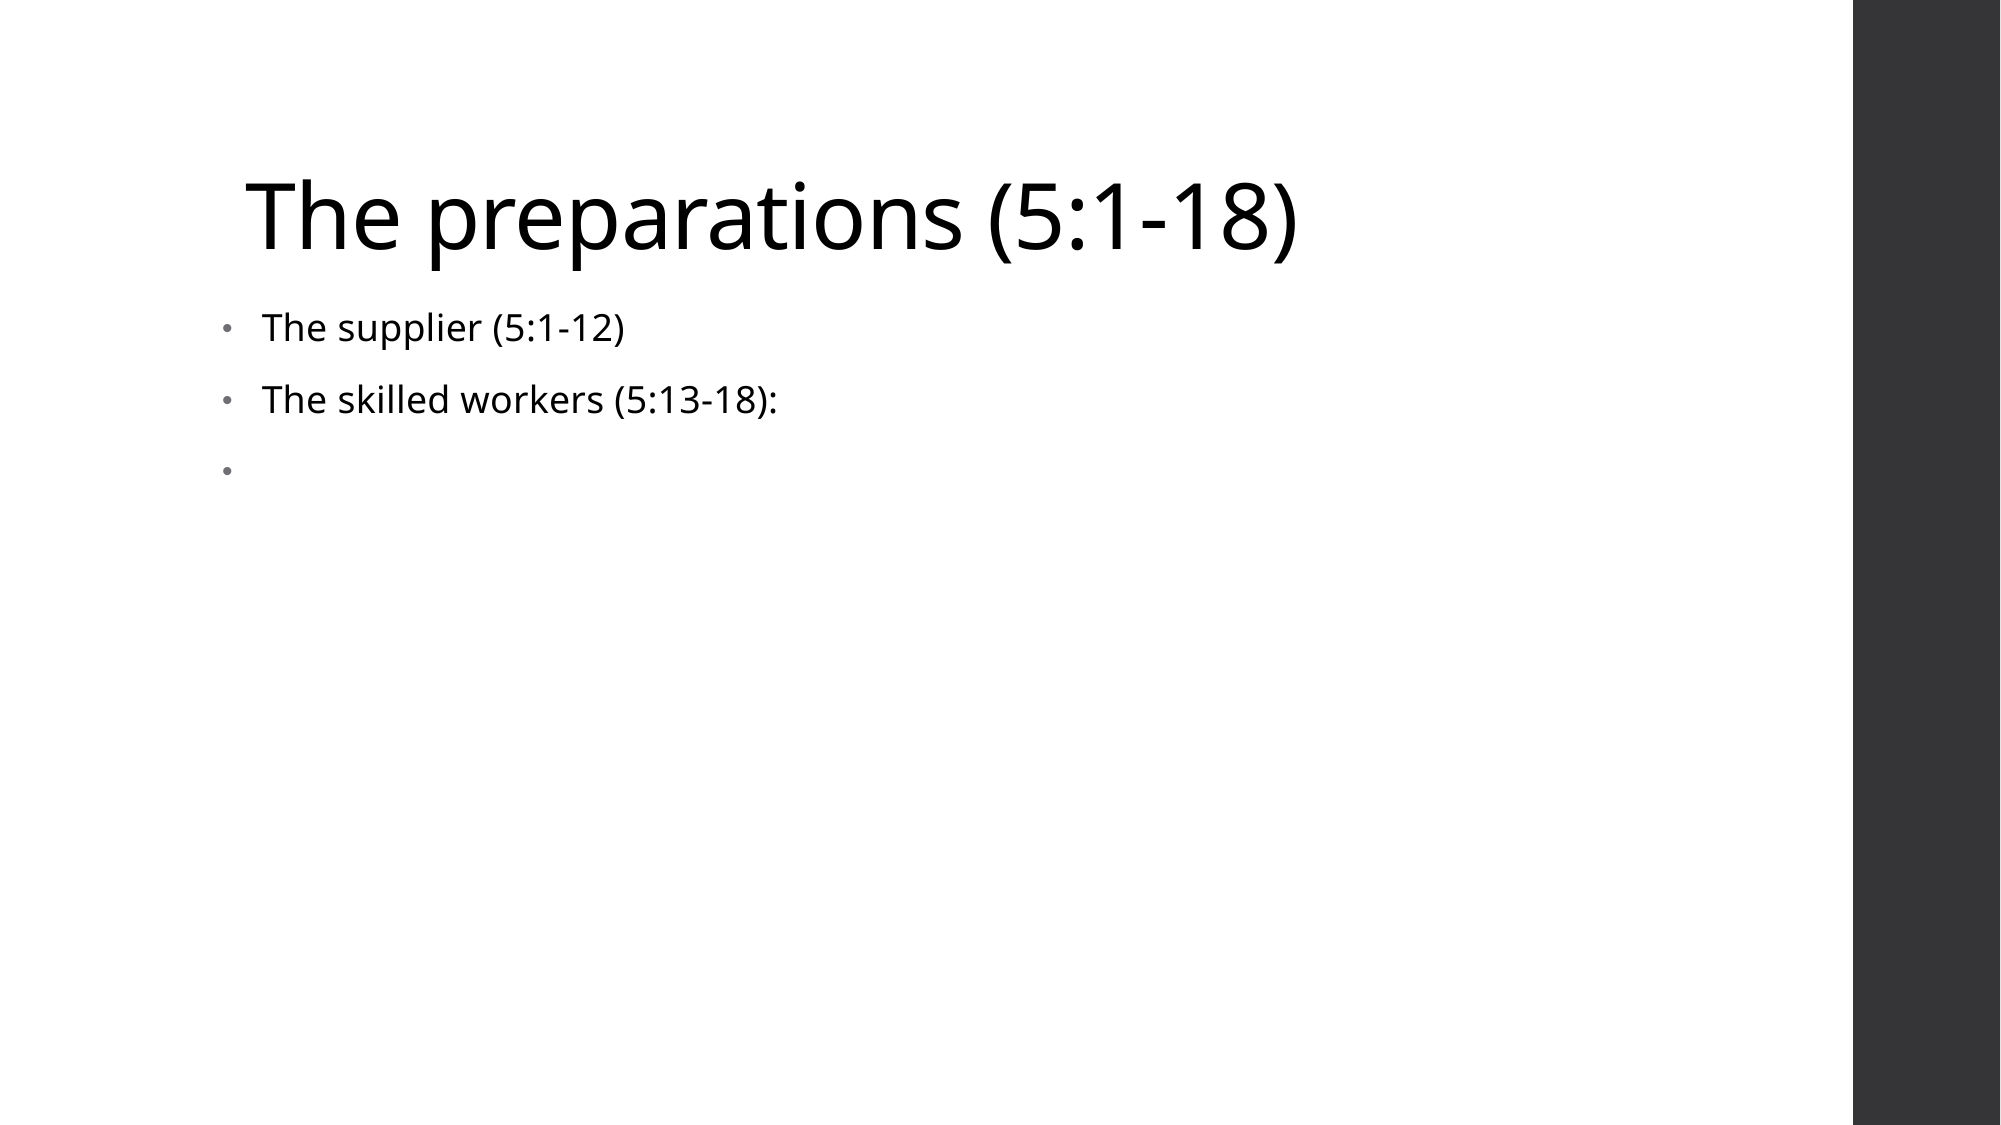

# The preparations (5:1-18)
 The supplier (5:1-12)
 The skilled workers (5:13-18):